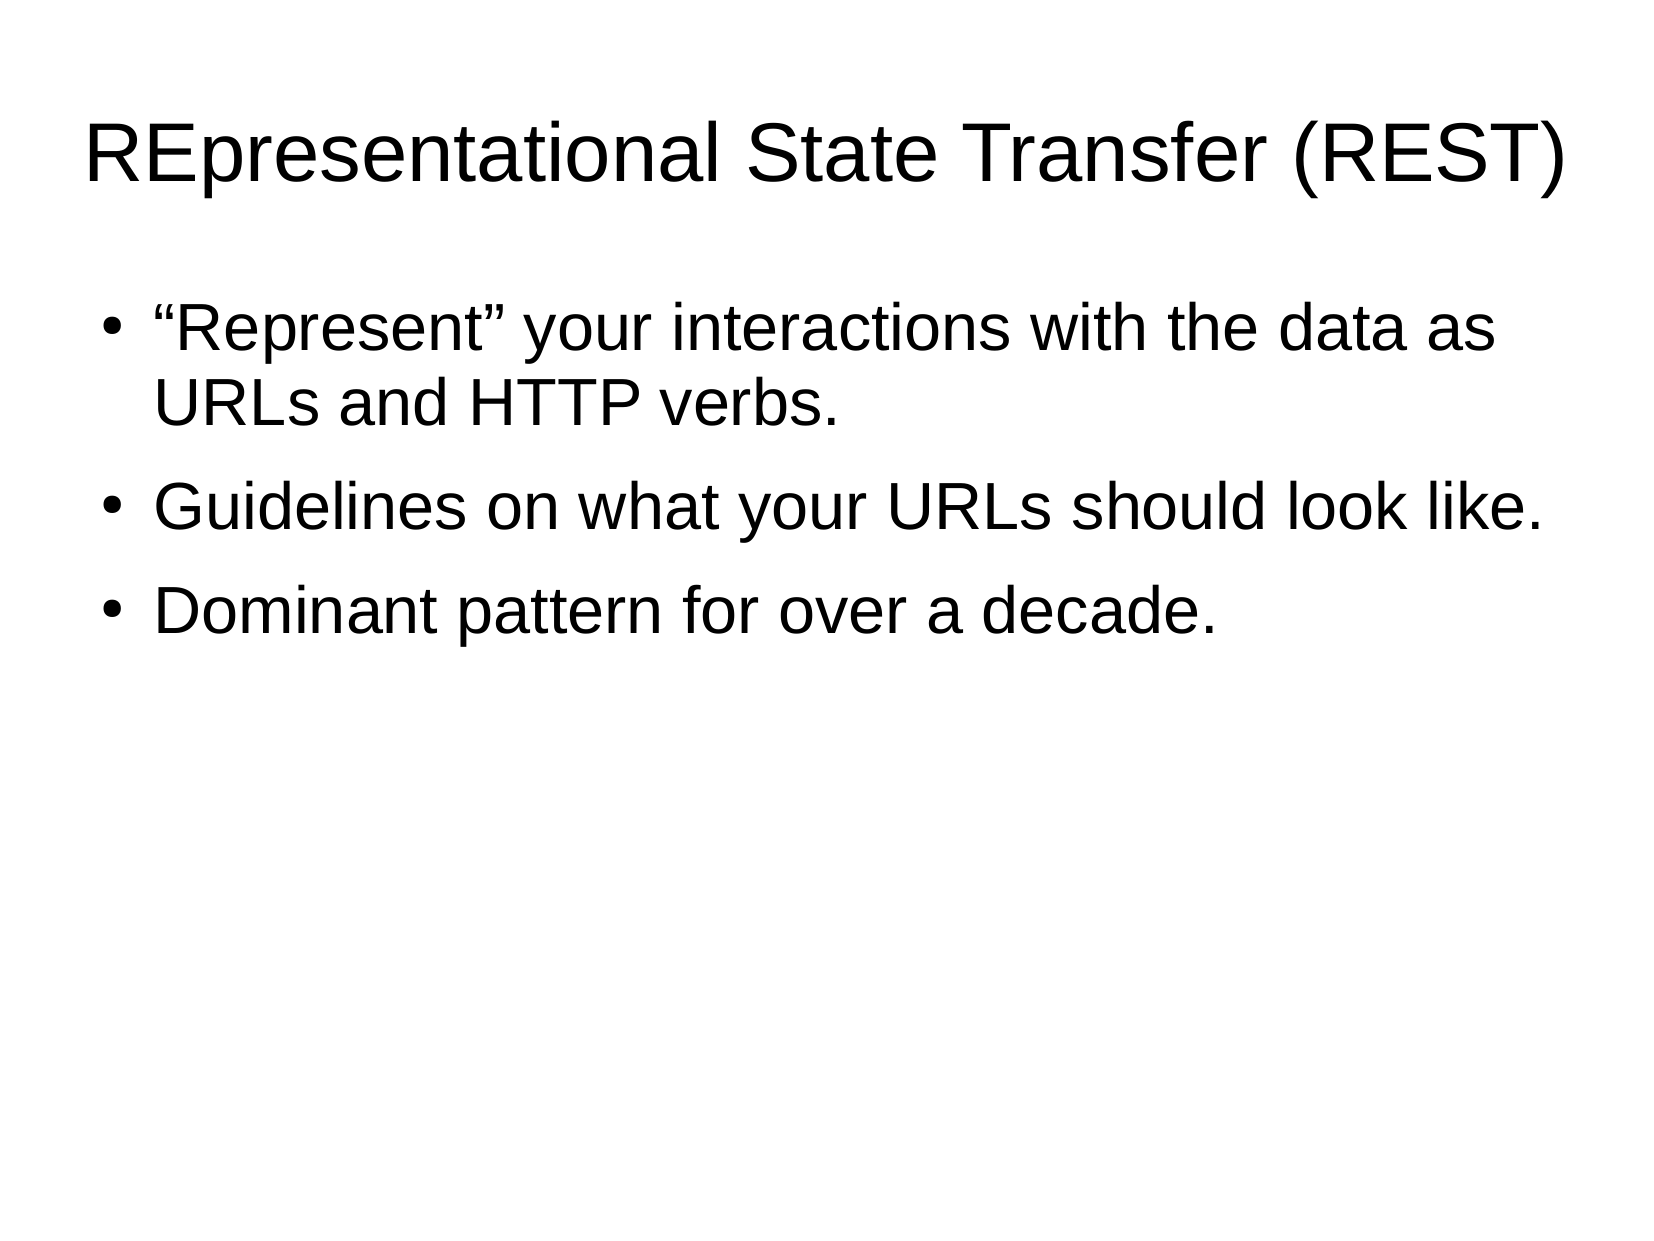

# REpresentational State Transfer (REST)
“Represent” your interactions with the data as URLs and HTTP verbs.
Guidelines on what your URLs should look like.
Dominant pattern for over a decade.